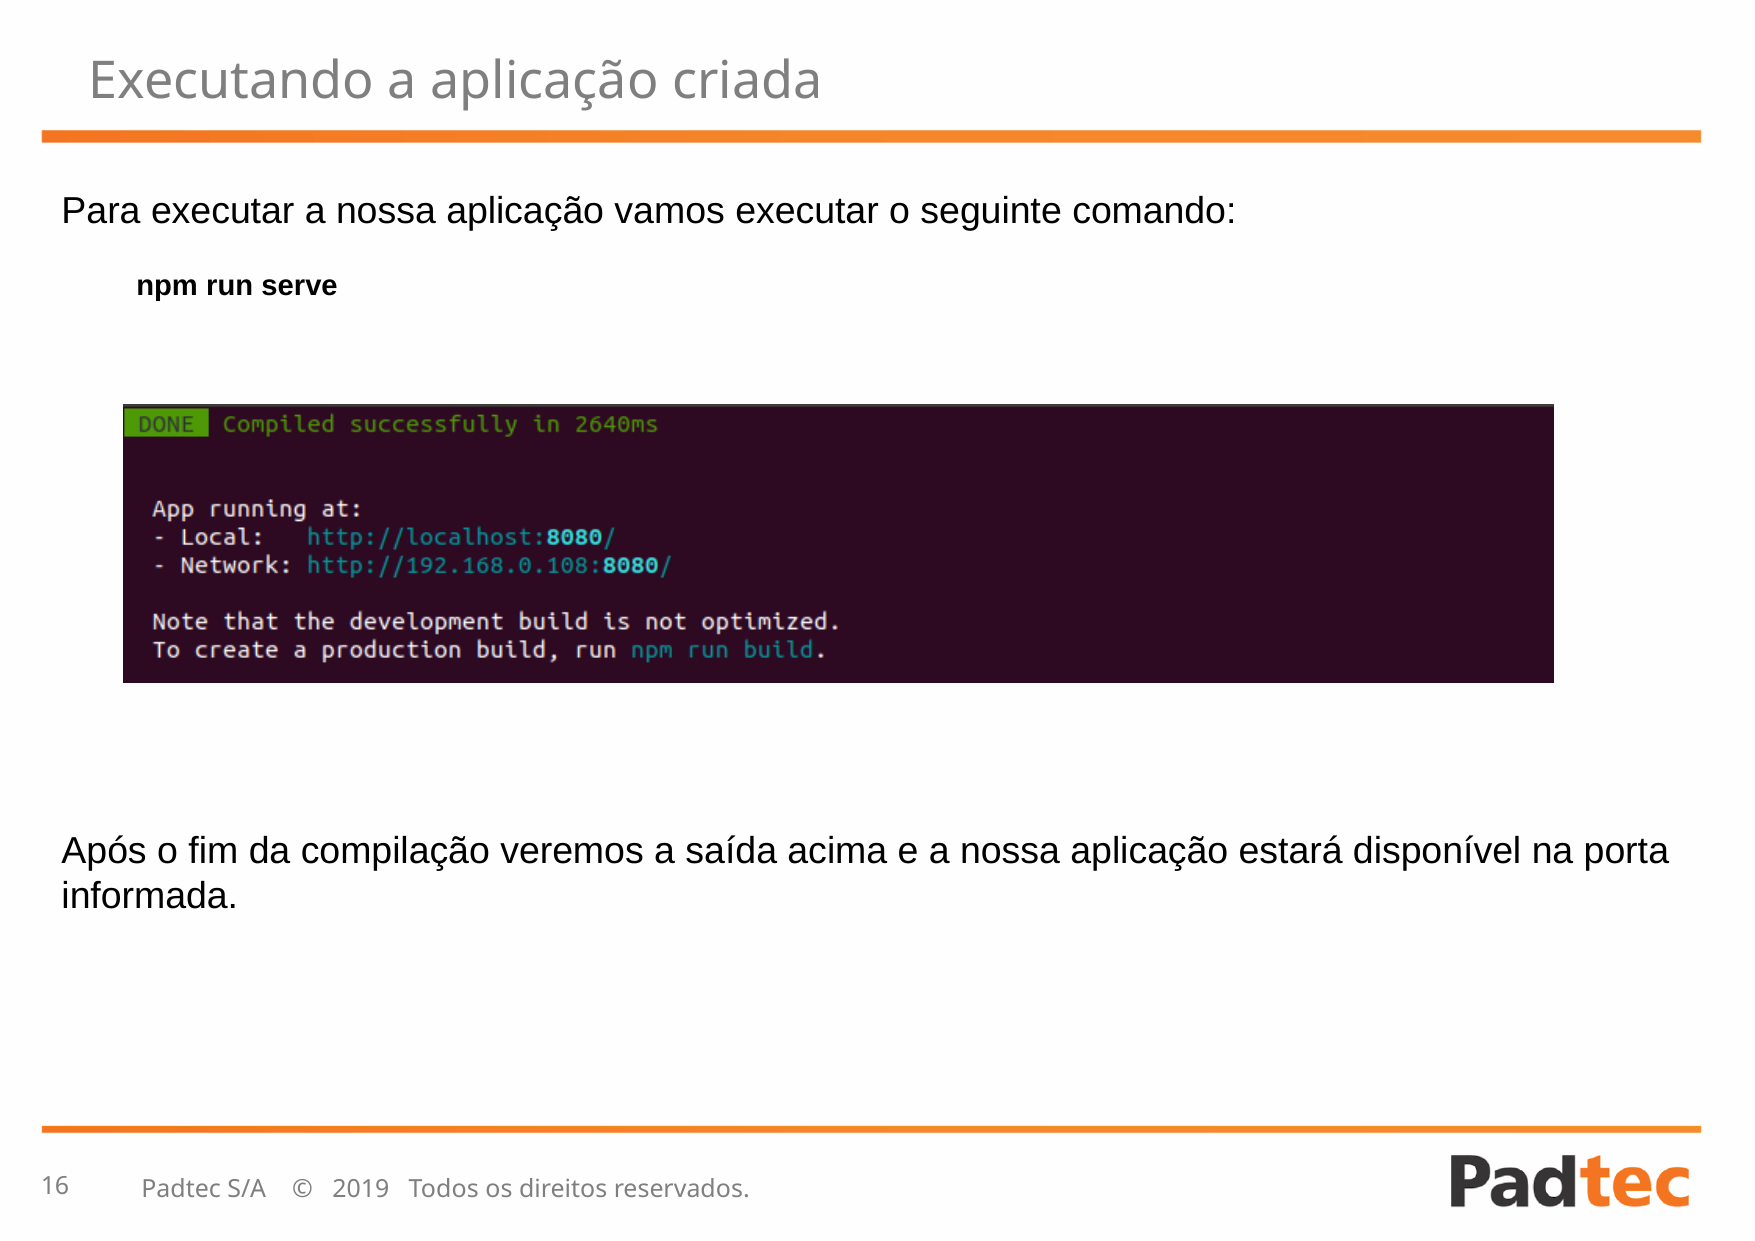

# Executando a aplicação criada
Para executar a nossa aplicação vamos executar o seguinte comando:
	npm run serve
Após o fim da compilação veremos a saída acima e a nossa aplicação estará disponível na porta informada.